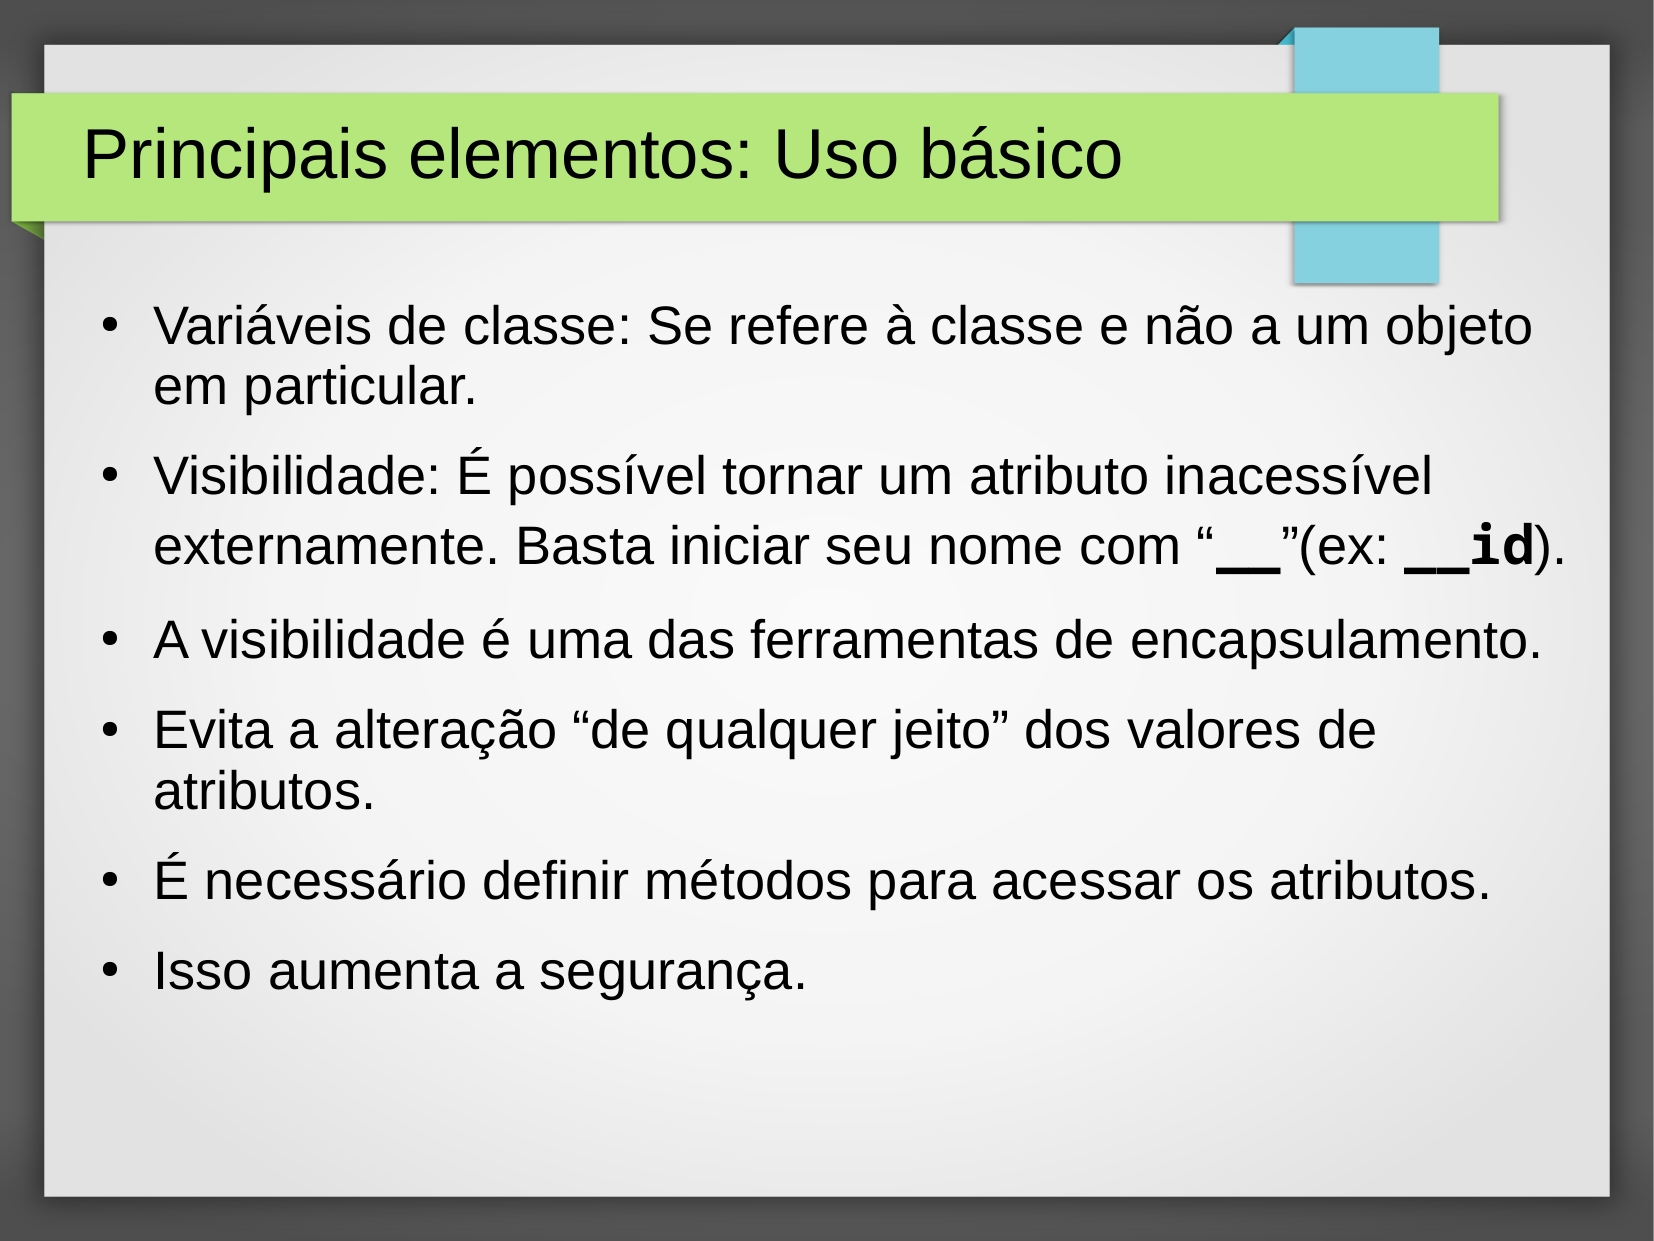

# Principais elementos: Uso básico
Variáveis de classe: Se refere à classe e não a um objeto em particular.
Visibilidade: É possível tornar um atributo inacessível externamente. Basta iniciar seu nome com “__”(ex: __id).
A visibilidade é uma das ferramentas de encapsulamento.
Evita a alteração “de qualquer jeito” dos valores de atributos.
É necessário definir métodos para acessar os atributos.
Isso aumenta a segurança.